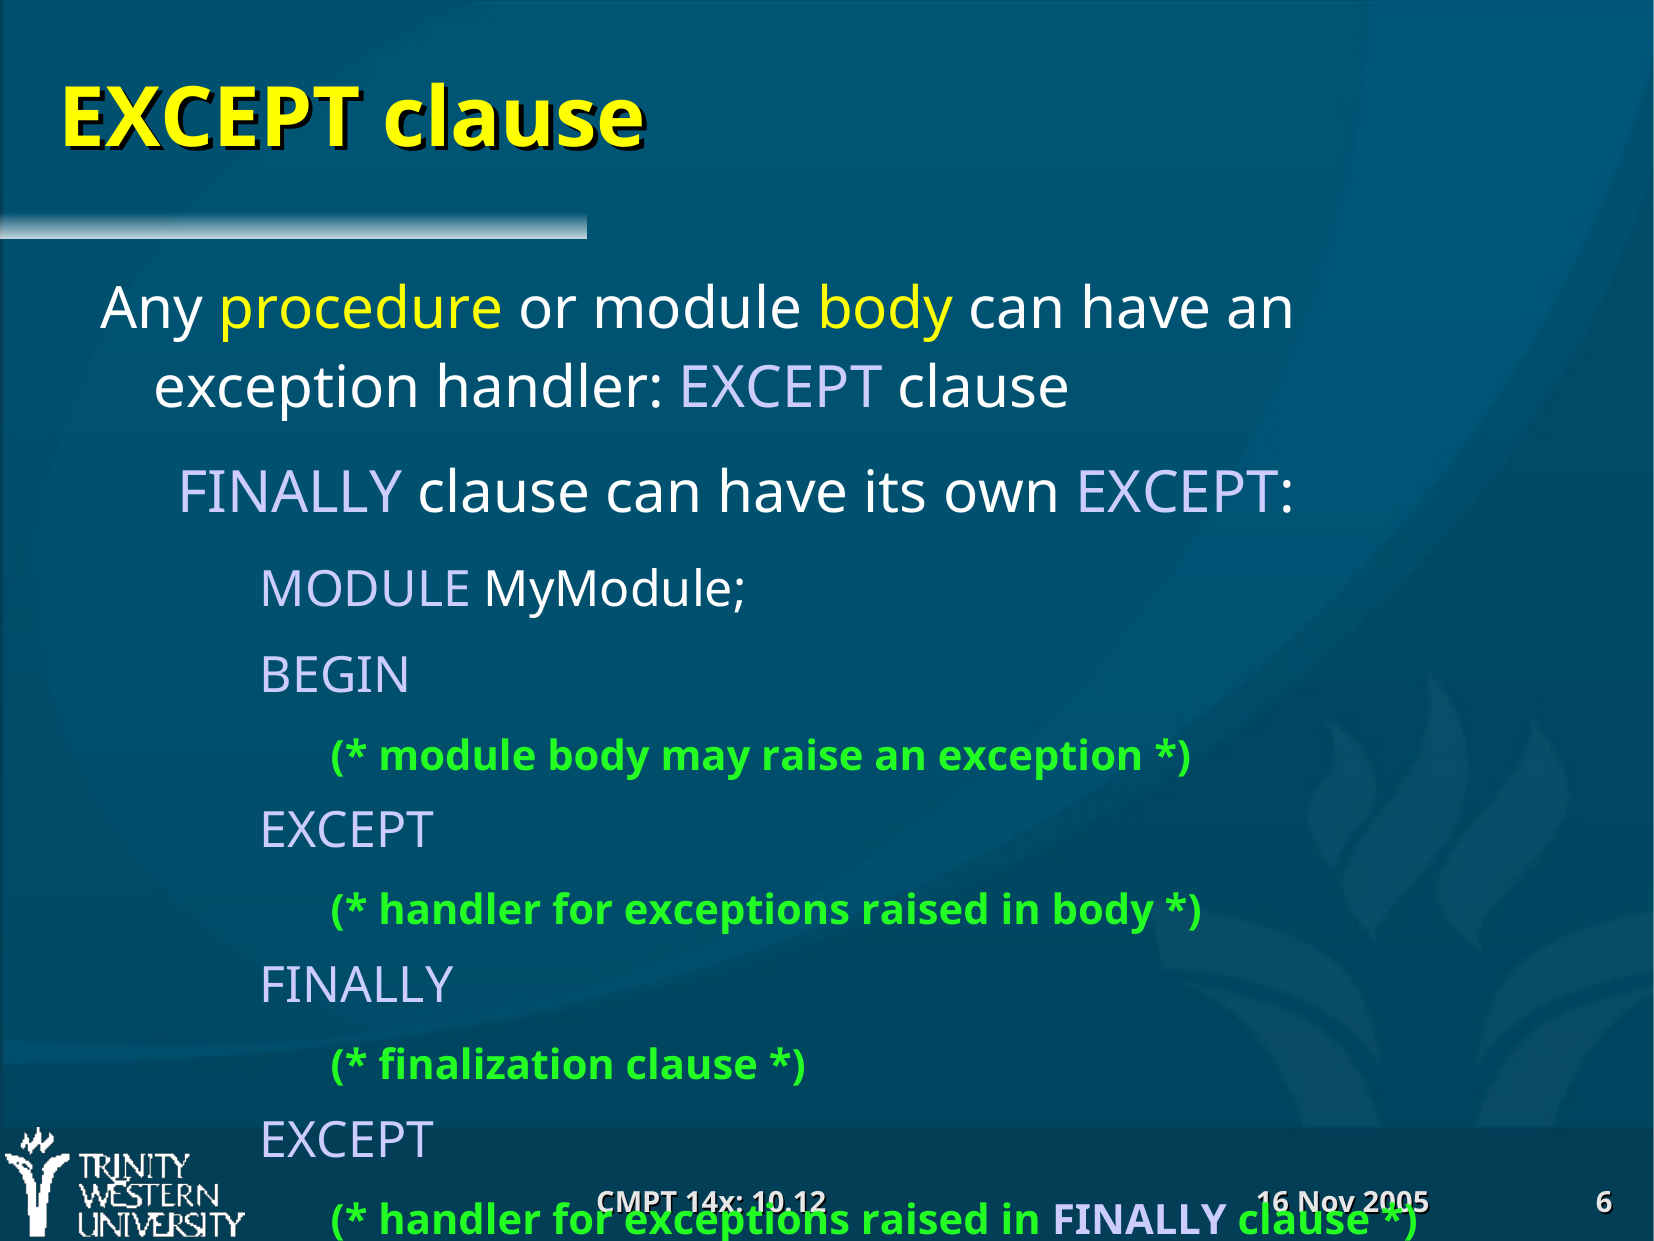

# EXCEPT clause
Any procedure or module body can have an exception handler: EXCEPT clause
FINALLY clause can have its own EXCEPT:
MODULE MyModule;
BEGIN
(* module body may raise an exception *)
EXCEPT
(* handler for exceptions raised in body *)
FINALLY
(* finalization clause *)
EXCEPT
(* handler for exceptions raised in FINALLY clause *)
END MyModule.
CMPT 14x: 10.12
16 Nov 2005
6